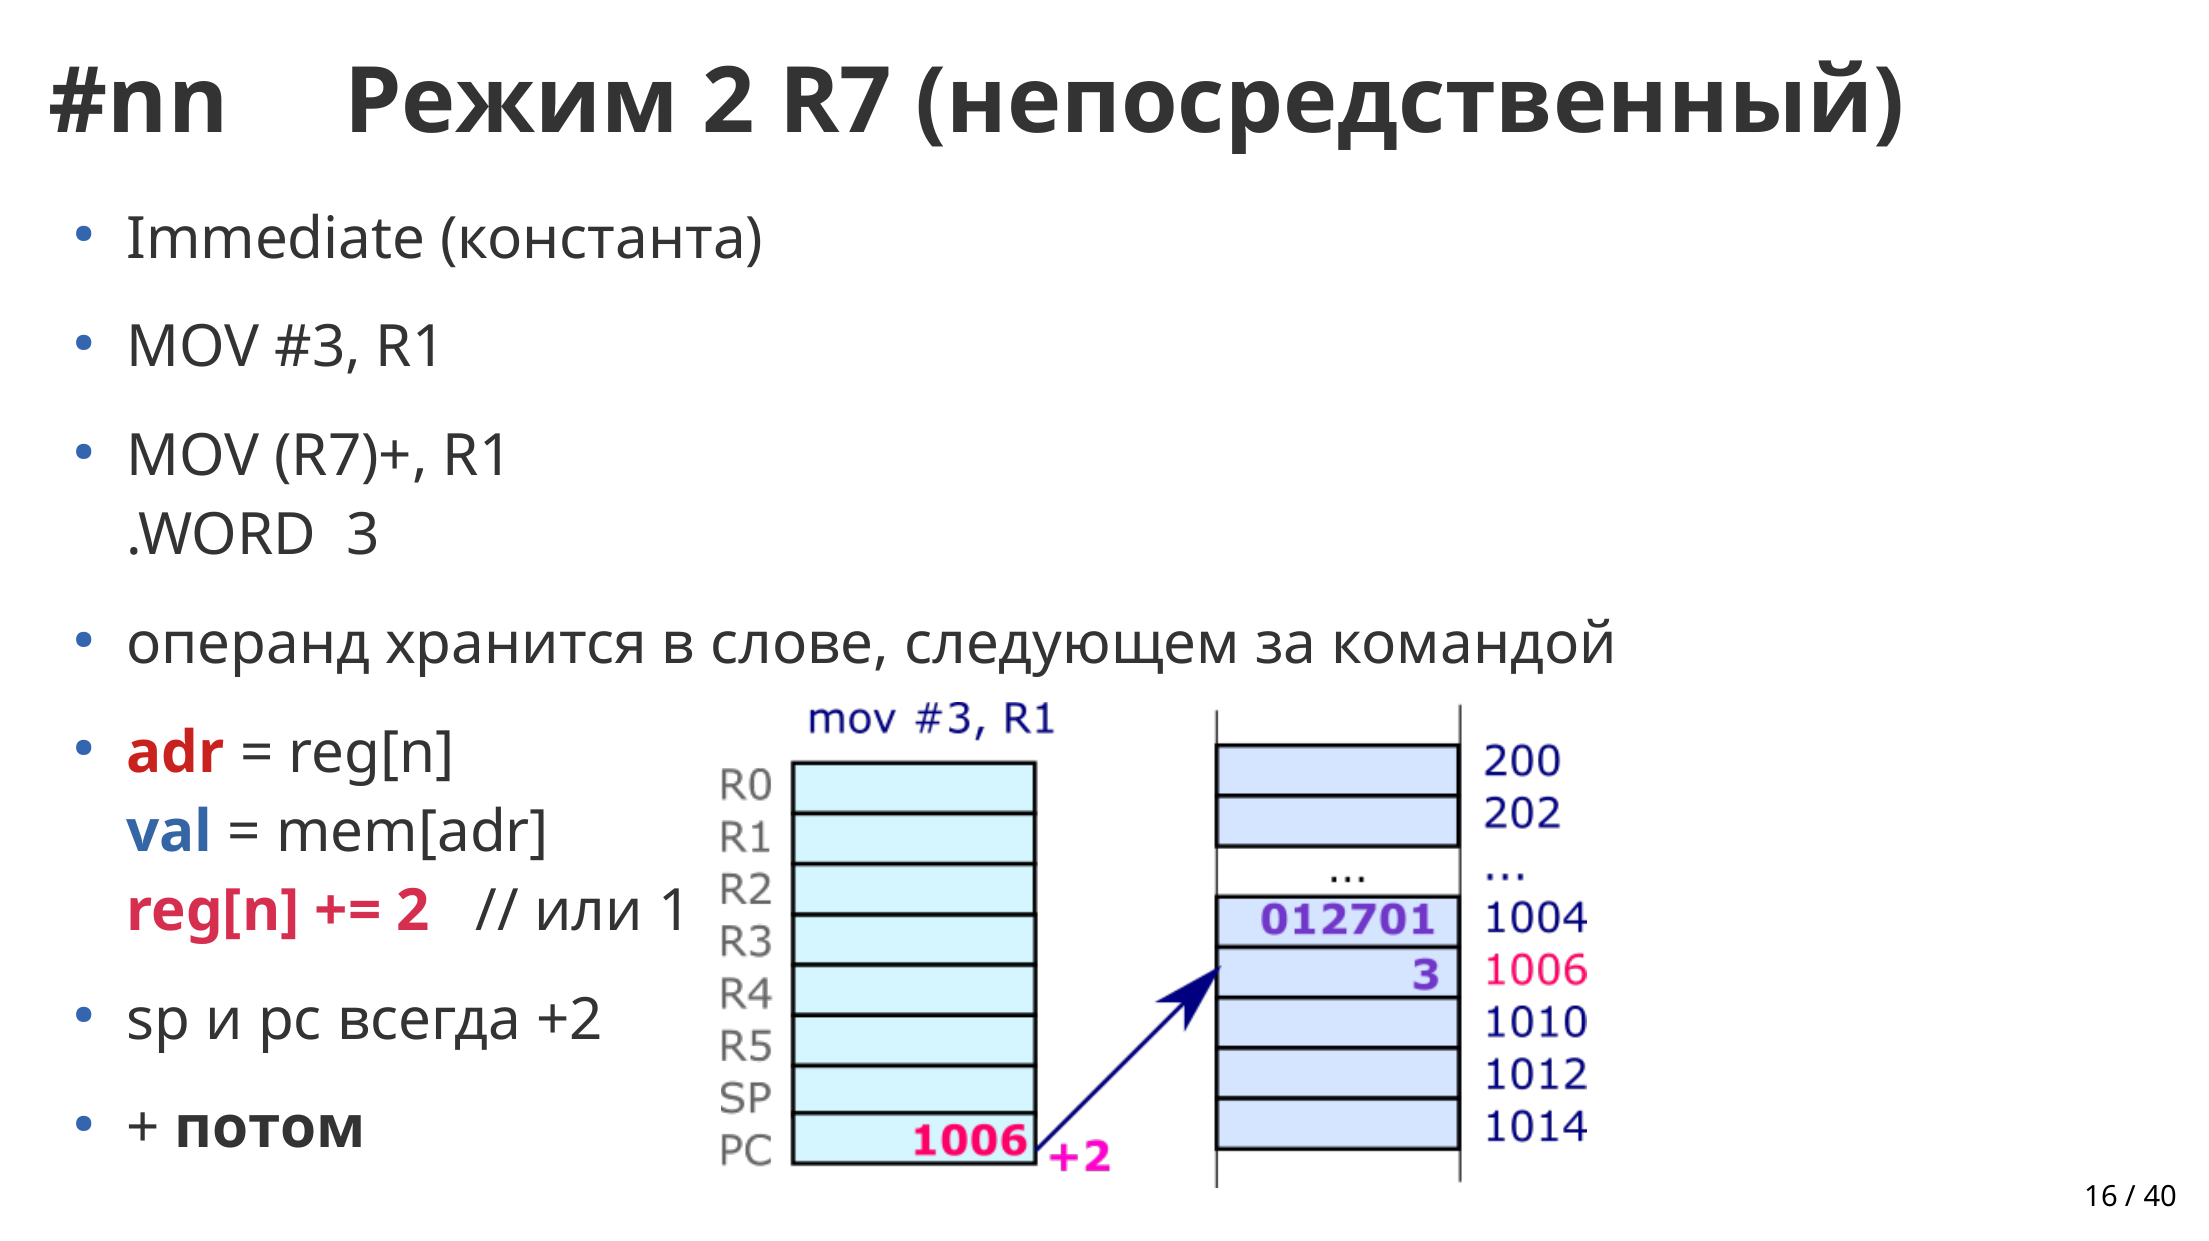

# #nn		Режим 2 R7 (непосредственный)
Immediate (константа)
MOV #3, R1
MOV (R7)+, R1
.WORD 3
операнд хранится в слове, следующем за командой
adr = reg[n]
val = mem[adr]
reg[n] += 2 // или 1
sp и pc всегда +2
+ потом
16